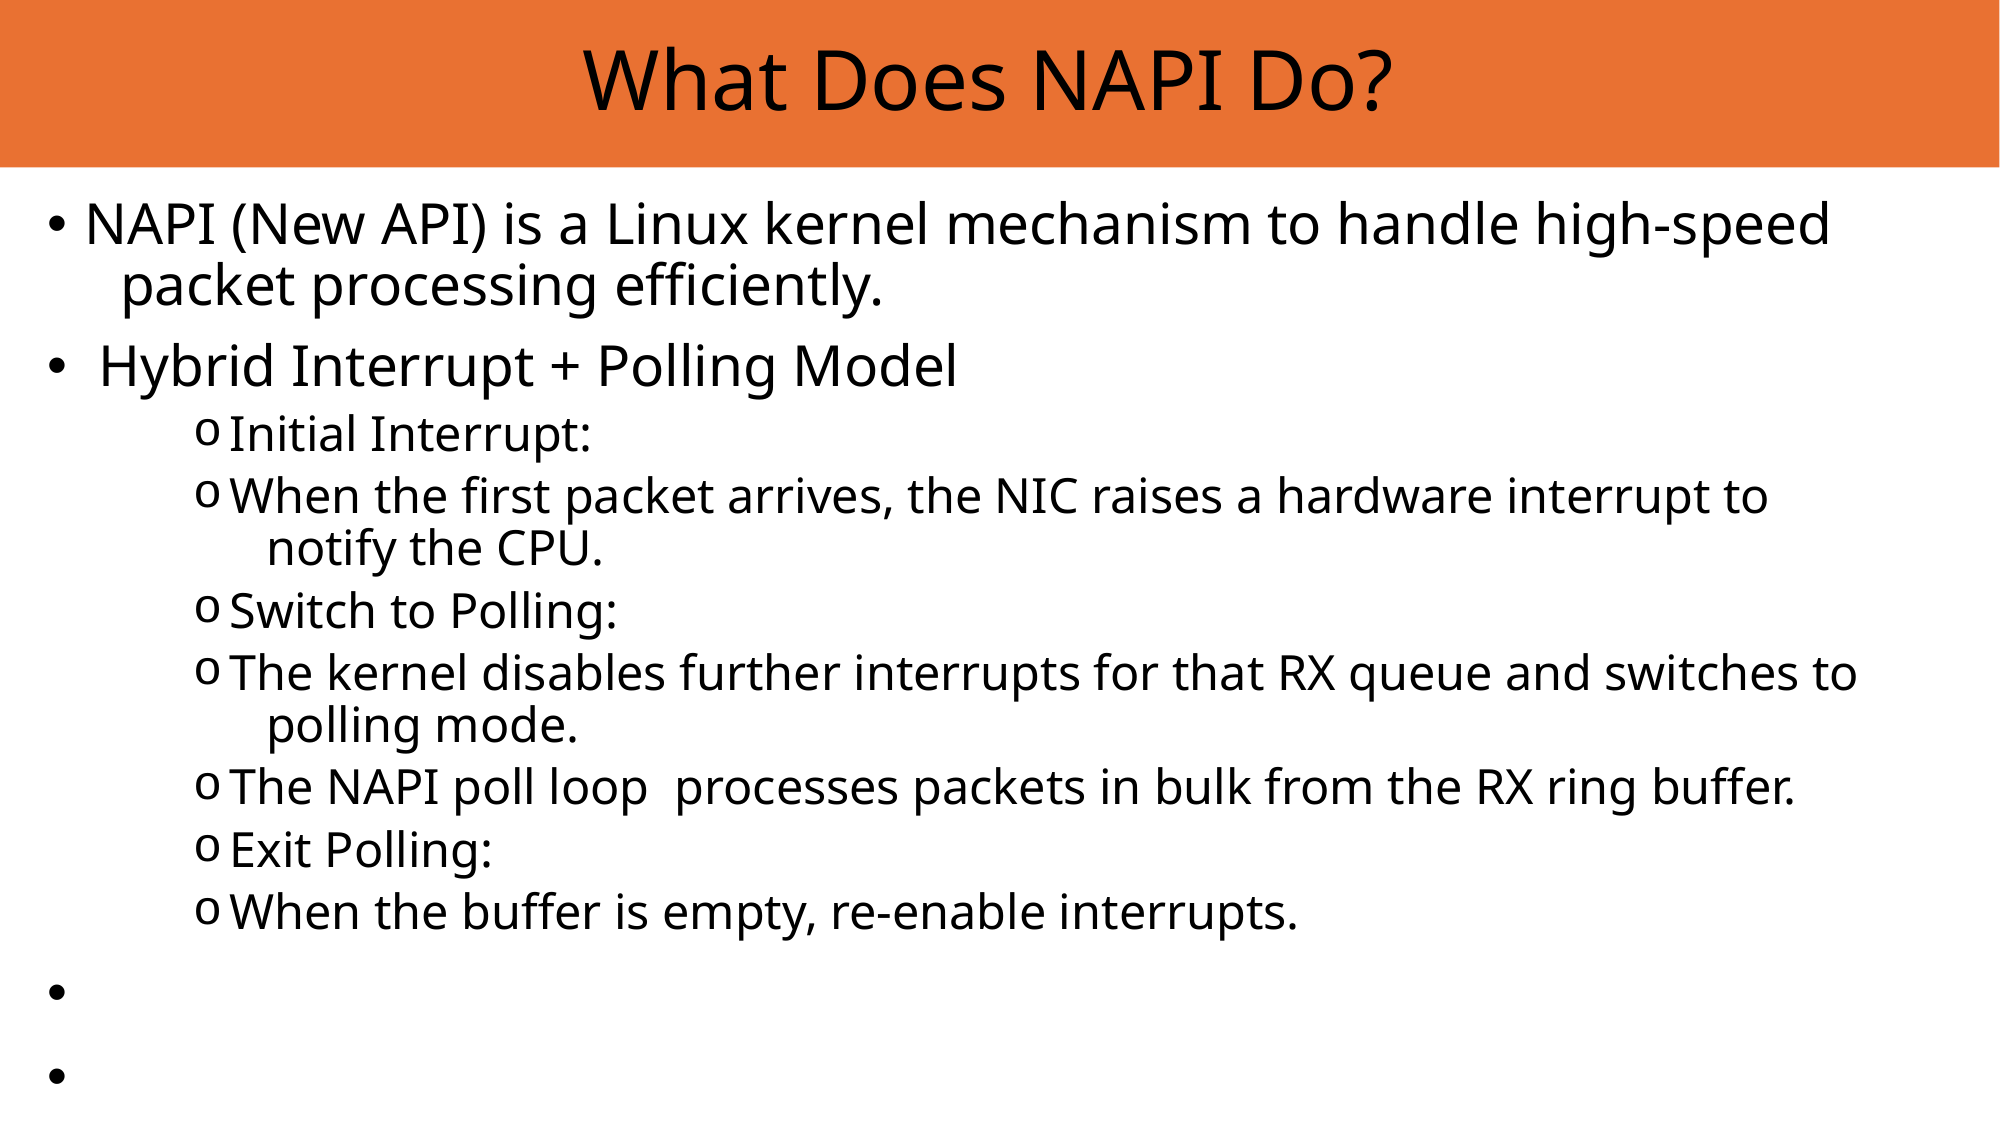

# What Does NAPI Do?
NAPI (New API) is a Linux kernel mechanism to handle high-speed packet processing efficiently.
 Hybrid Interrupt + Polling Model
Initial Interrupt:
When the first packet arrives, the NIC raises a hardware interrupt to notify the CPU.
Switch to Polling:
The kernel disables further interrupts for that RX queue and switches to polling mode.
The NAPI poll loop  processes packets in bulk from the RX ring buffer.
Exit Polling:
When the buffer is empty, re-enable interrupts.